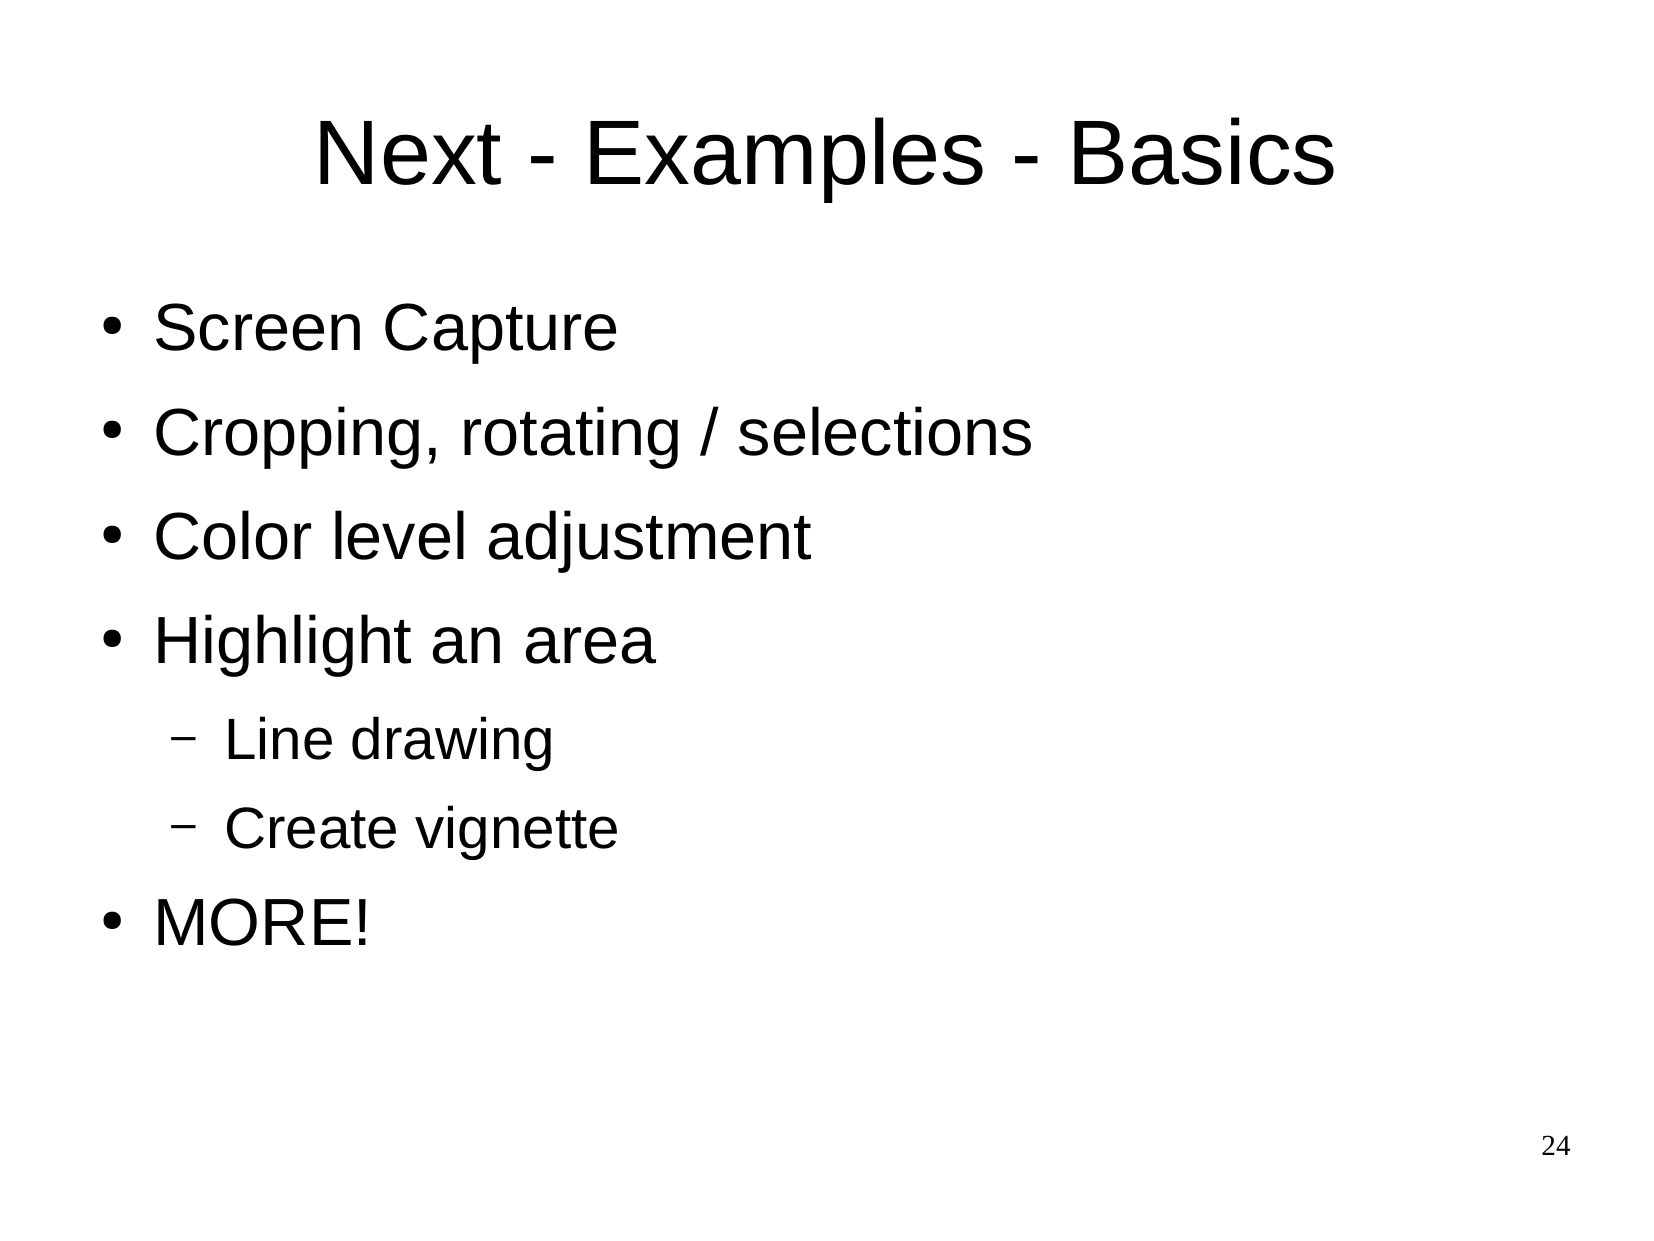

# Next - Examples - Basics
Screen Capture
Cropping, rotating / selections
Color level adjustment
Highlight an area
Line drawing
Create vignette
MORE!
24